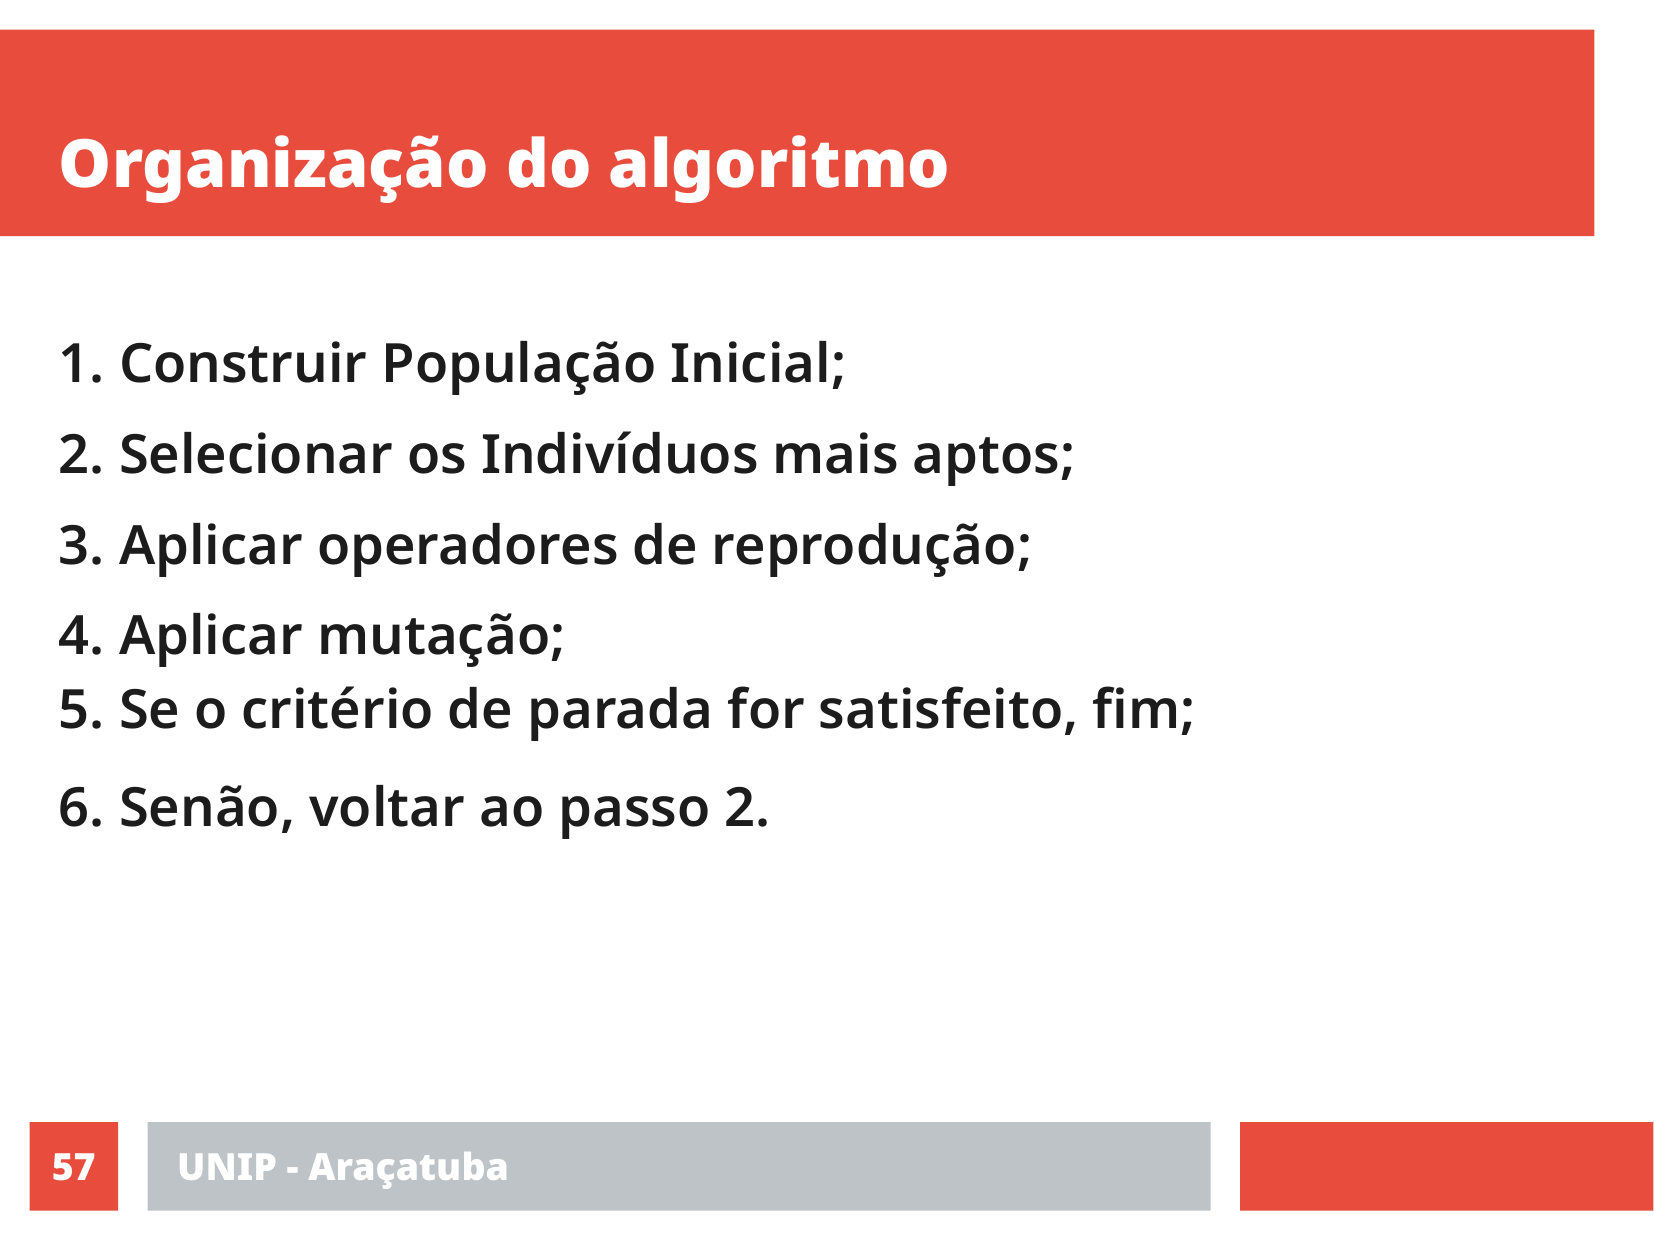

# Organização do algoritmo
1. Construir População Inicial;
2. Selecionar os Indivíduos mais aptos;
3. Aplicar operadores de reprodução;
4. Aplicar mutação;
5. Se o critério de parada for satisfeito, fim;
6. Senão, voltar ao passo 2.
57
UNIP - Araçatuba